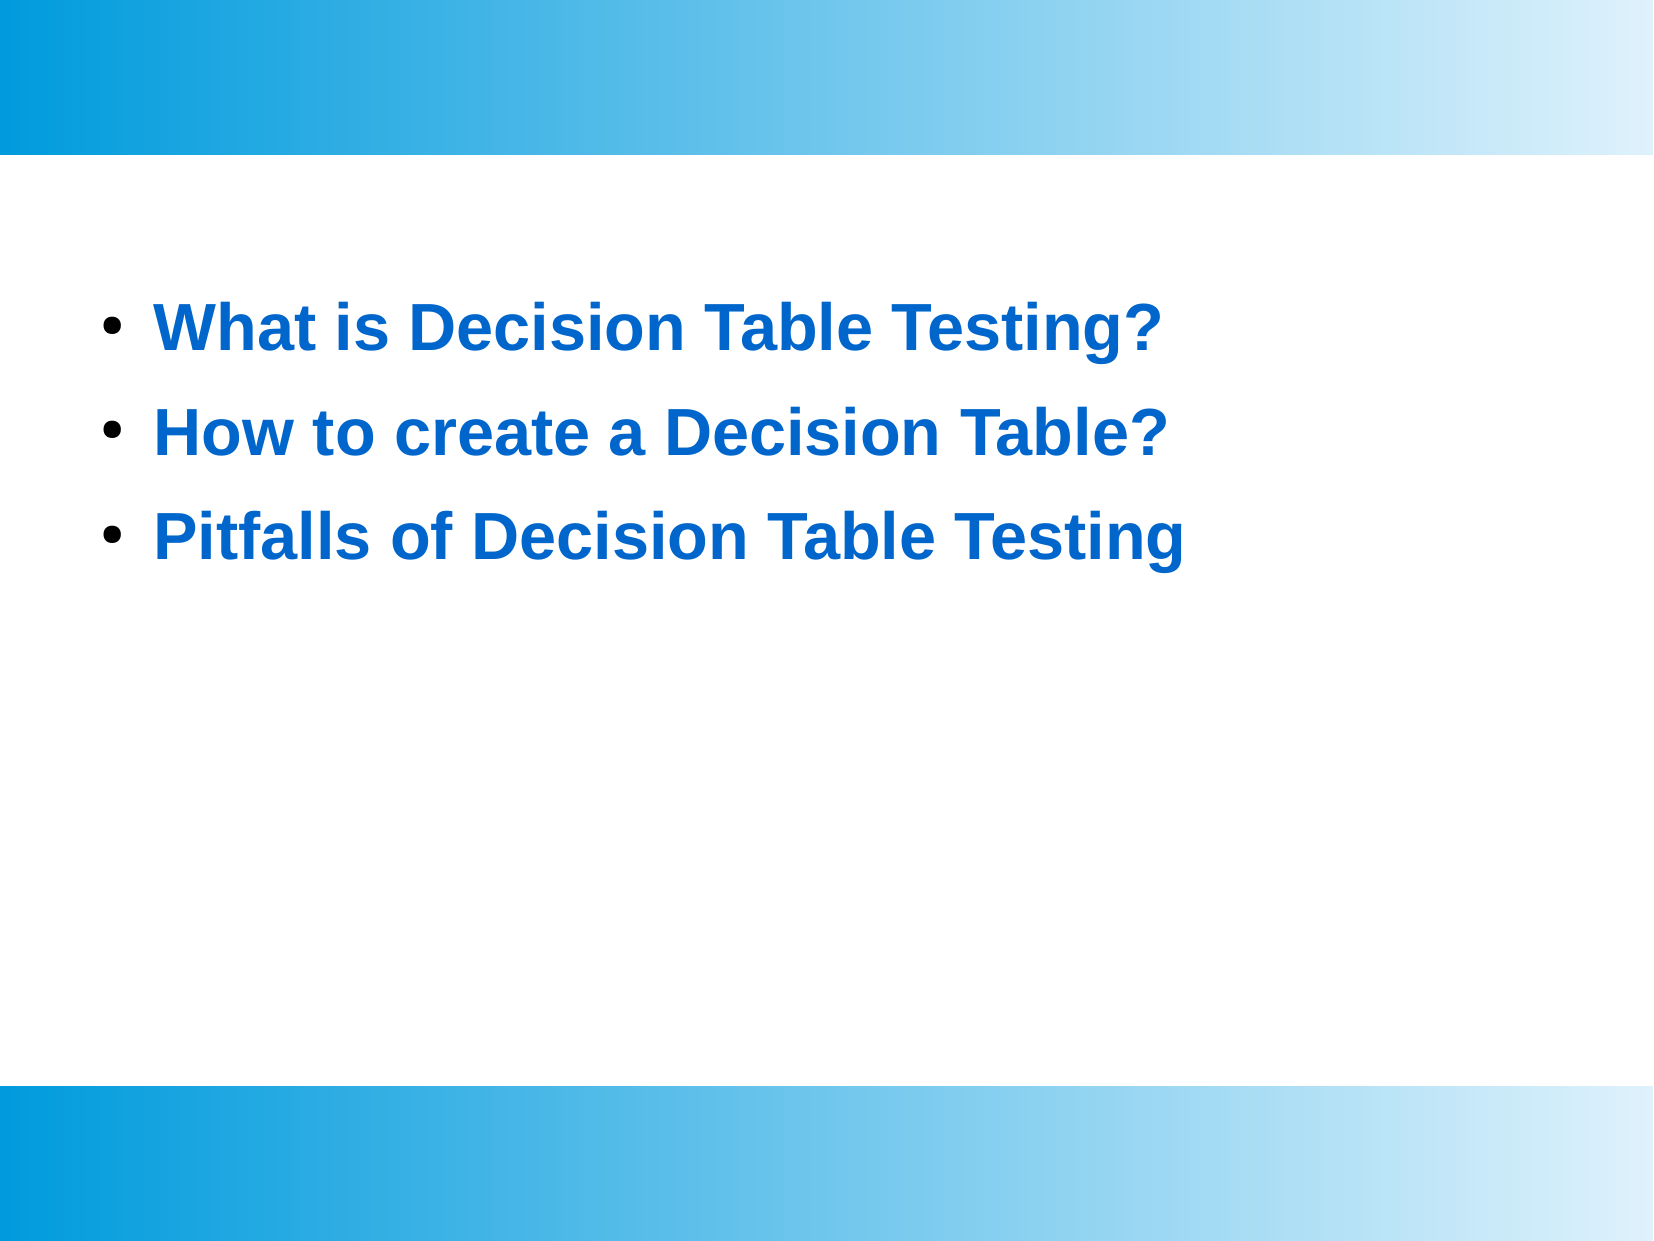

#
What is Decision Table Testing?
How to create a Decision Table?
Pitfalls of Decision Table Testing